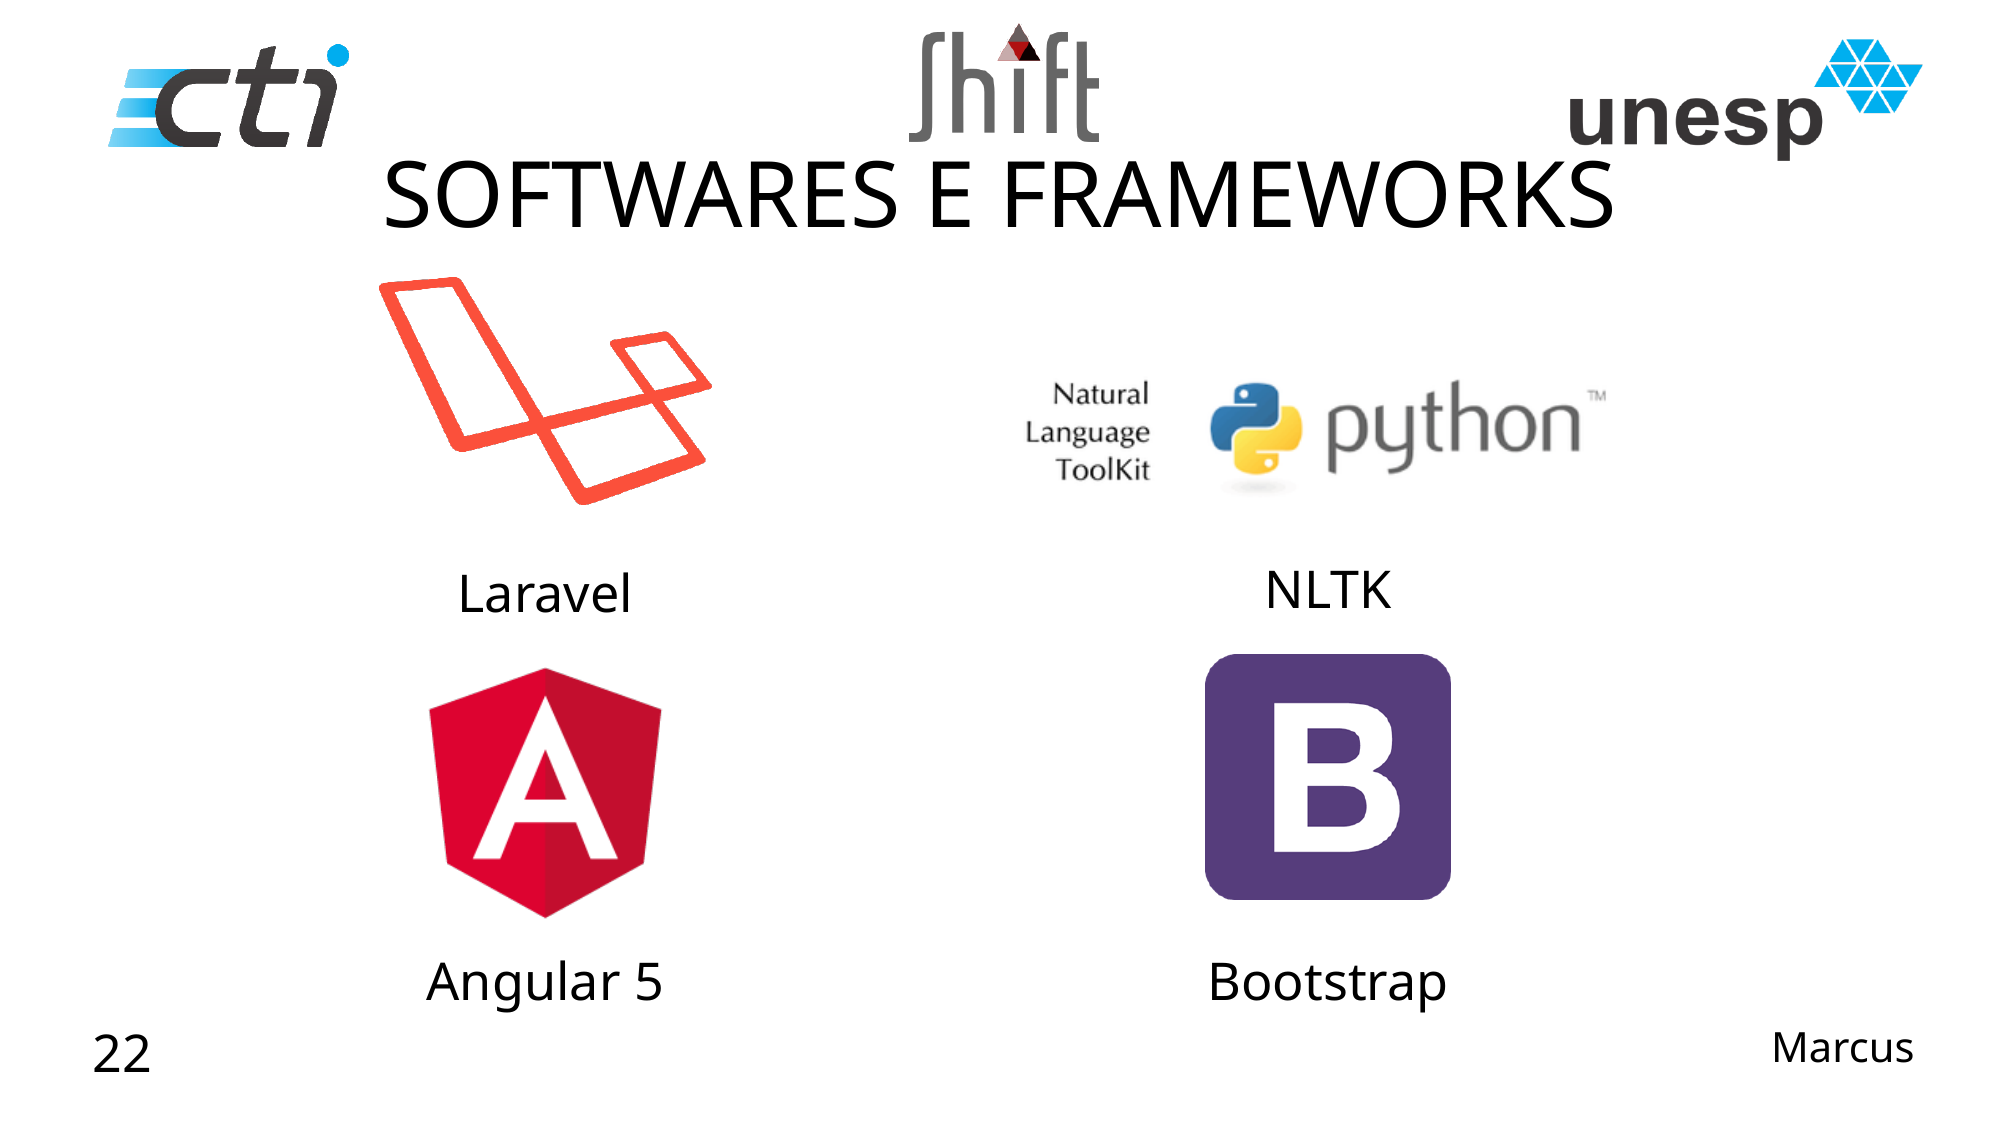

SOFTWARES E FRAMEWORKS
NLTK
Laravel
Angular 5
Bootstrap
22
Marcus